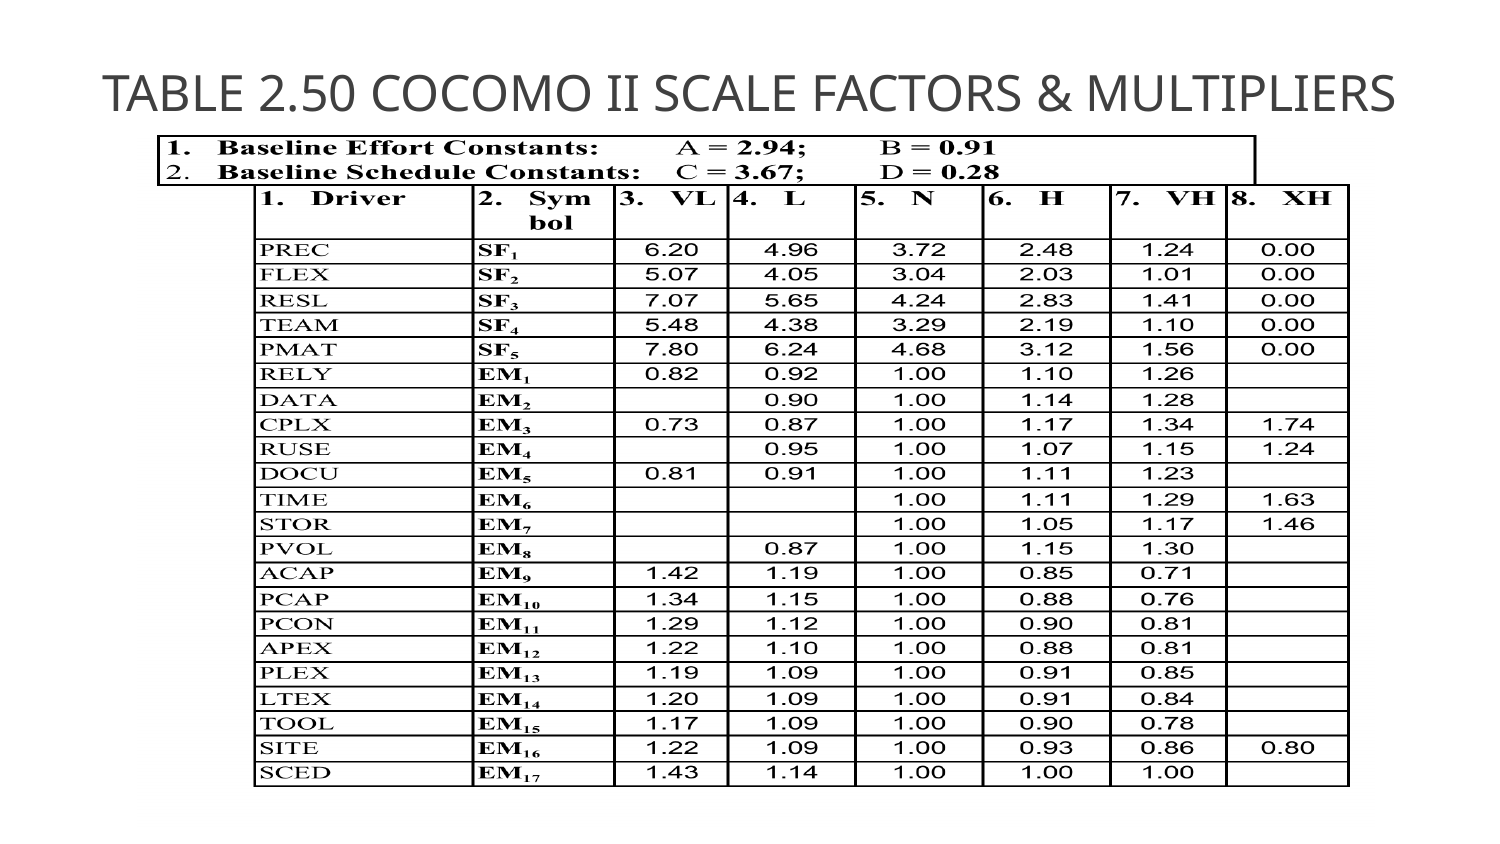

# Table 2.50 COCOMO II Scale Factors & Multipliers
©USC-CSSE